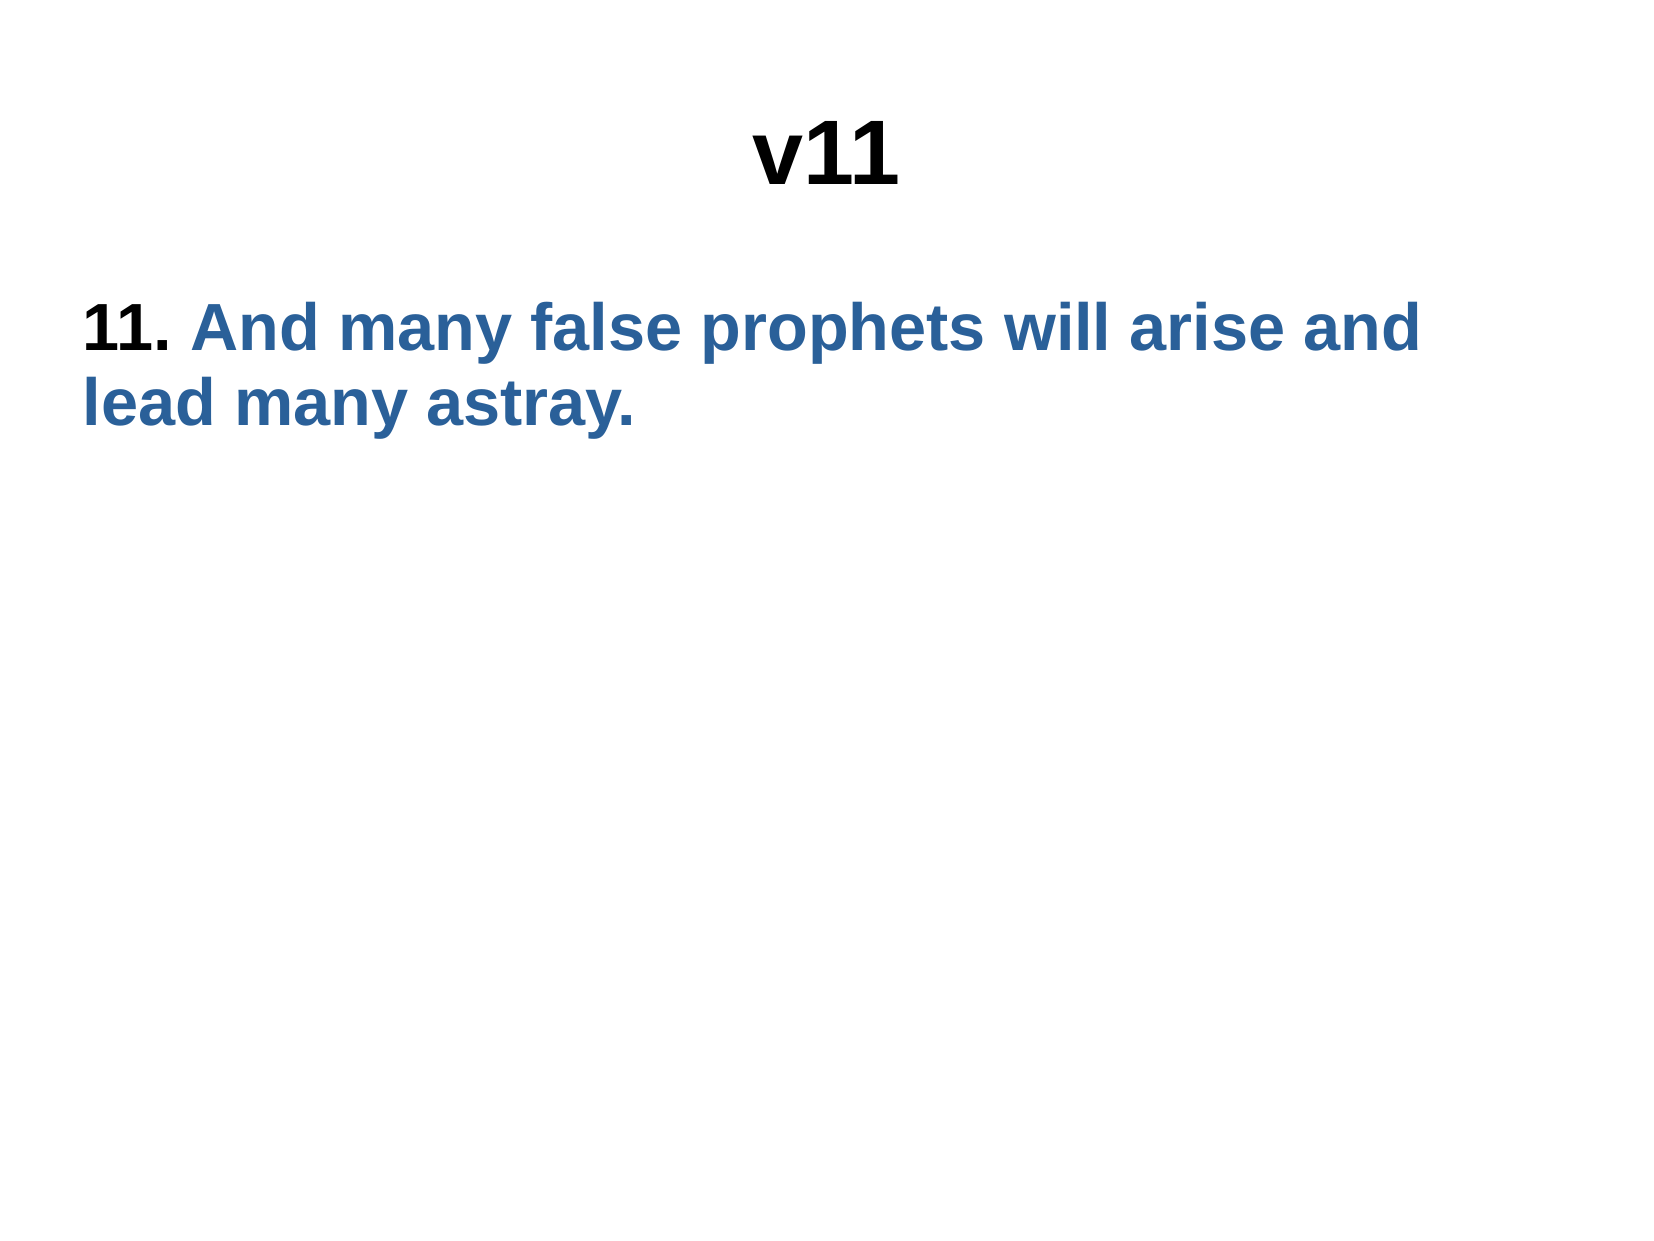

# v11
11. And many false prophets will arise and lead many astray.